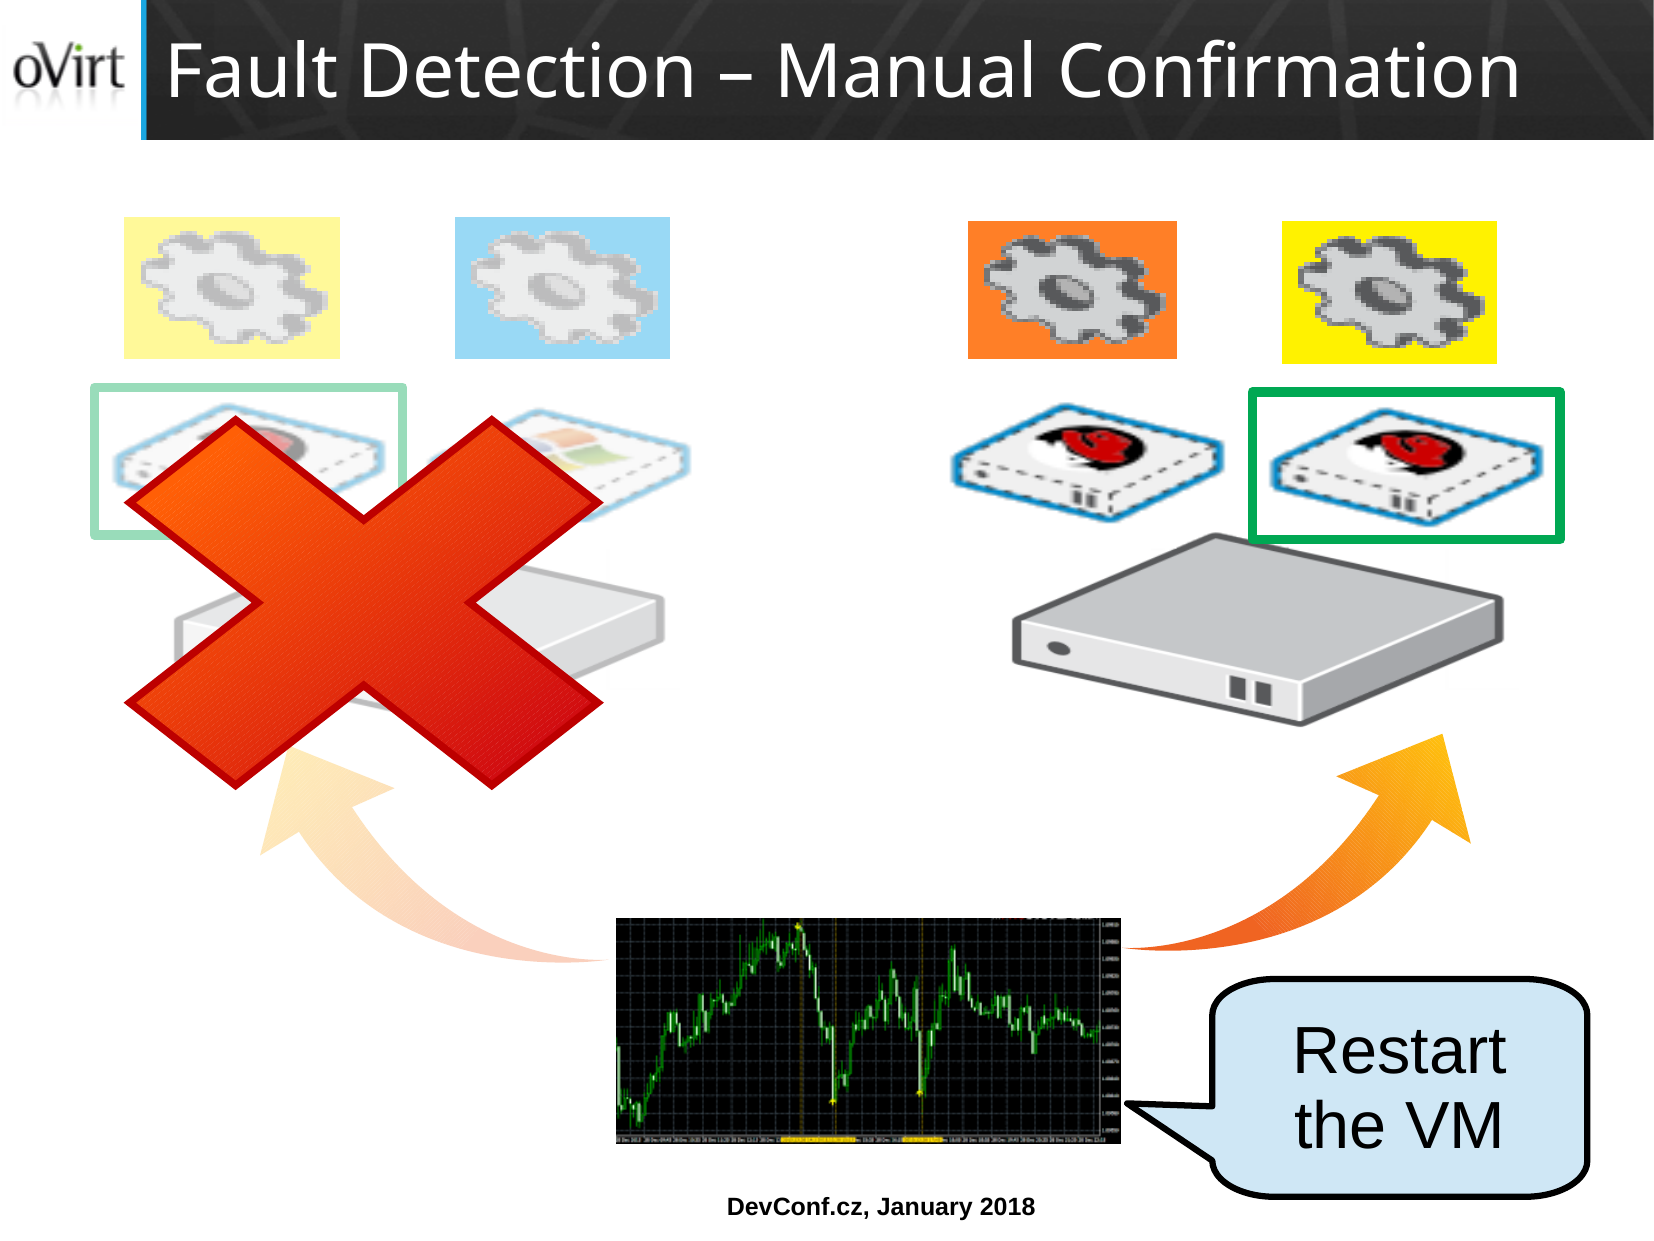

# Fault Detection – Manual Confirmation
Restart
the VM